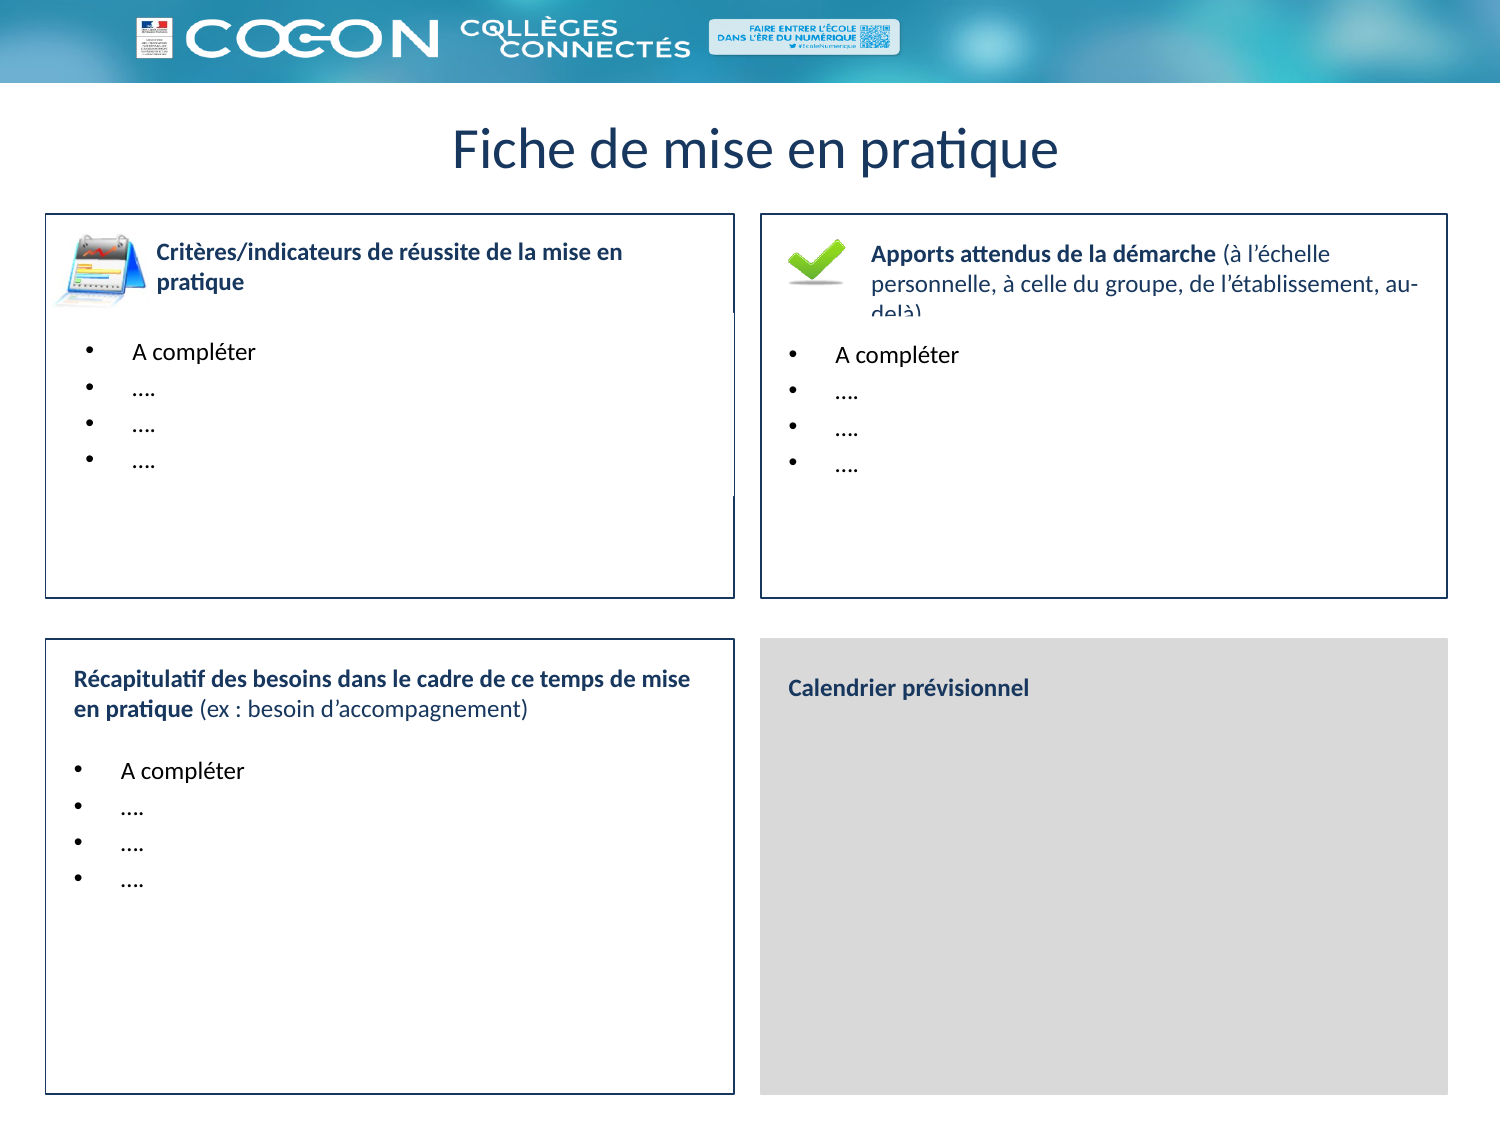

# Fiche de mise en pratique
Critères/indicateurs de réussite de la mise en pratique
Apports attendus de la démarche (à l’échelle personnelle, à celle du groupe, de l’établissement, au-delà)
A compléter
….
….
….
A compléter
….
….
….
Calendrier prévisionnel
Récapitulatif des besoins dans le cadre de ce temps de mise en pratique (ex : besoin d’accompagnement)
A compléter
….
….
….